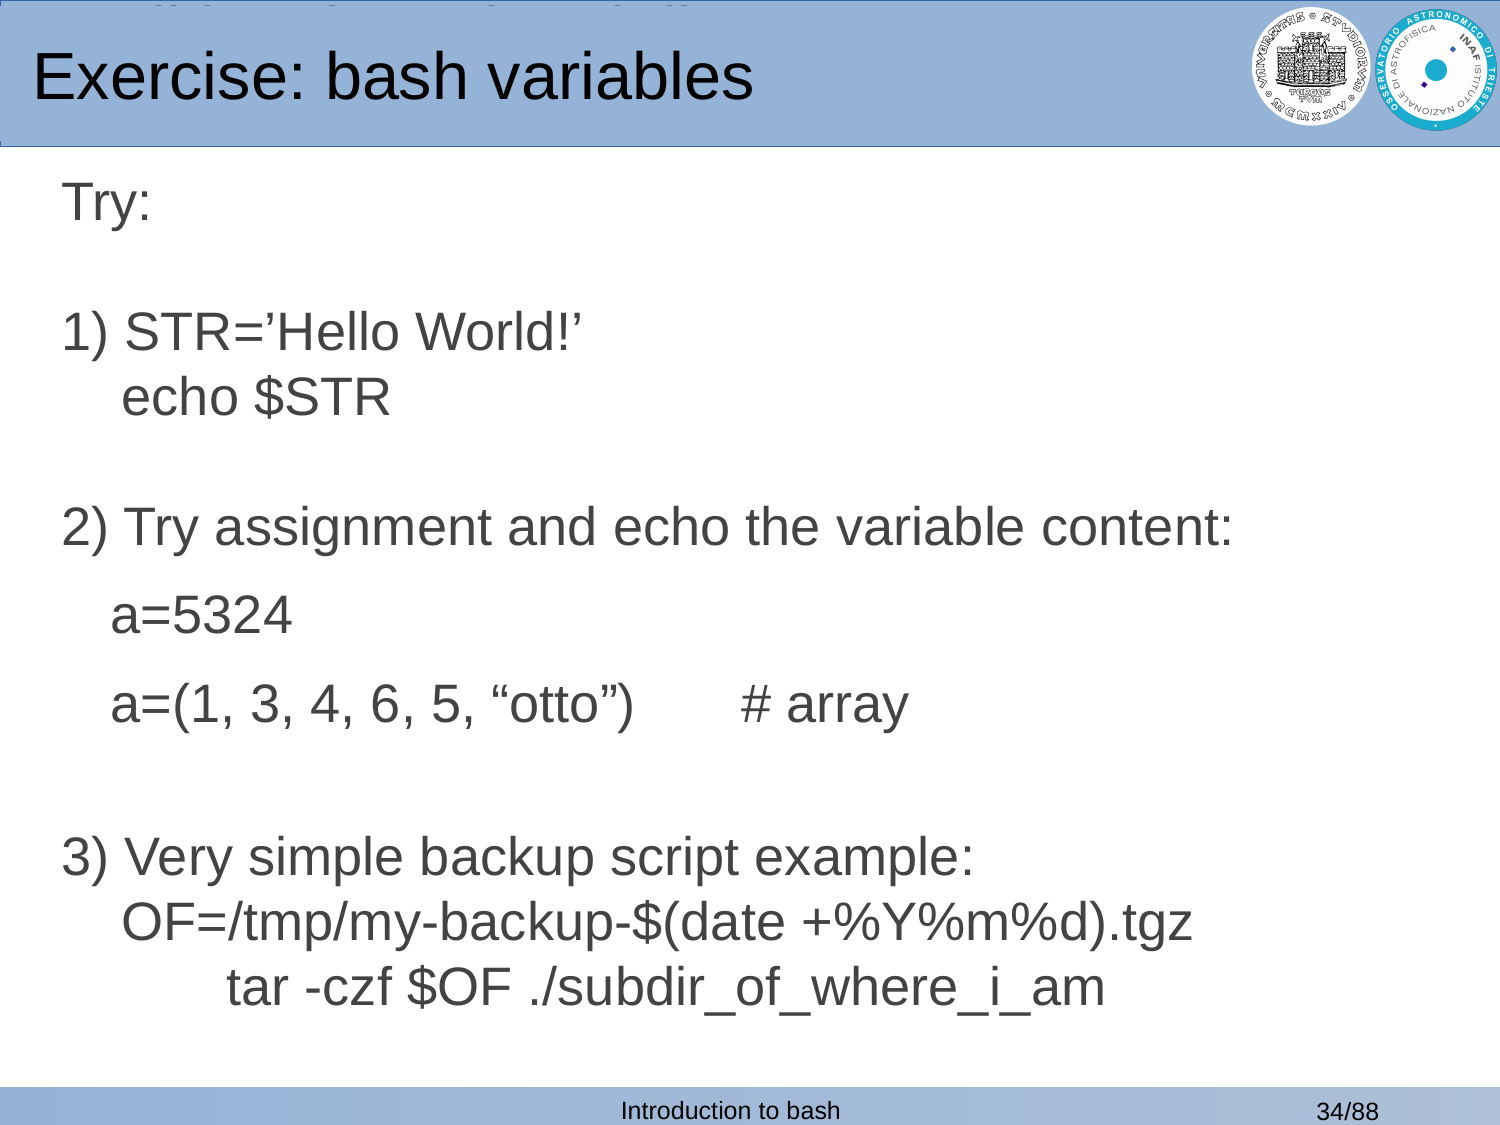

Traditional service delivery
Exercise: bash variables
# Try:
1) STR=’Hello World!’
 echo $STR
2) Try assignment and echo the variable content:
a=5324
a=(1, 3, 4, 6, 5, “otto”) # array
3) Very simple backup script example:
 OF=/tmp/my-backup-$(date +%Y%m%d).tgz
 tar -czf $OF ./subdir_of_where_i_am